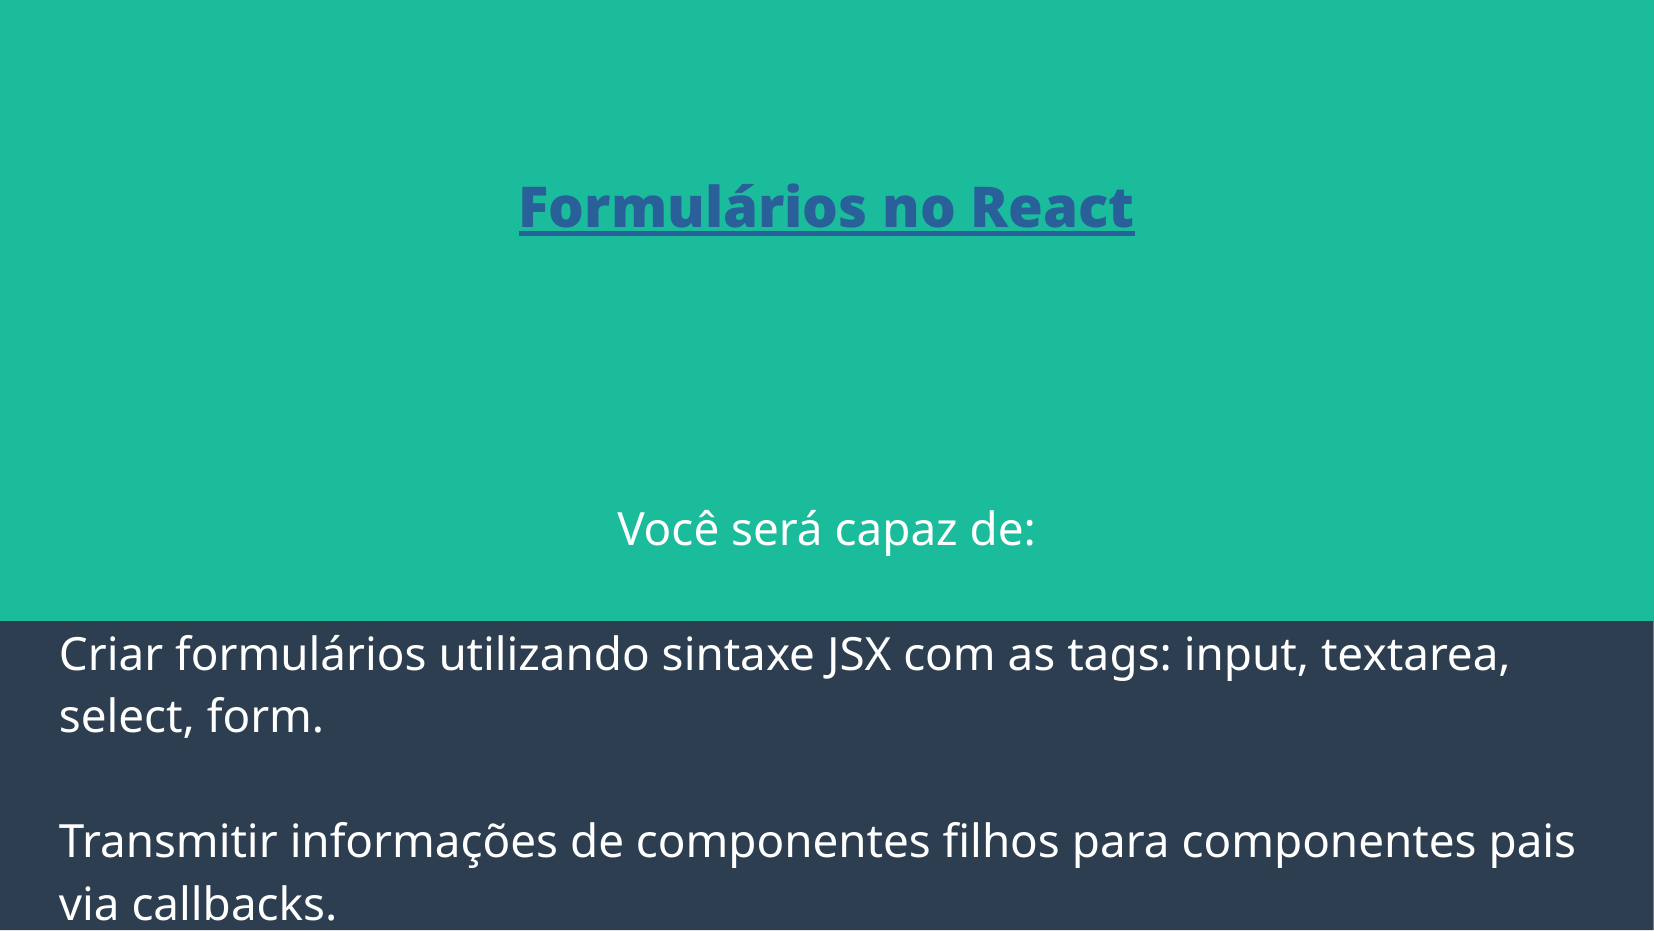

# Formulários no React
Você será capaz de:
Criar formulários utilizando sintaxe JSX com as tags: input, textarea, select, form.
Transmitir informações de componentes filhos para componentes pais via callbacks.